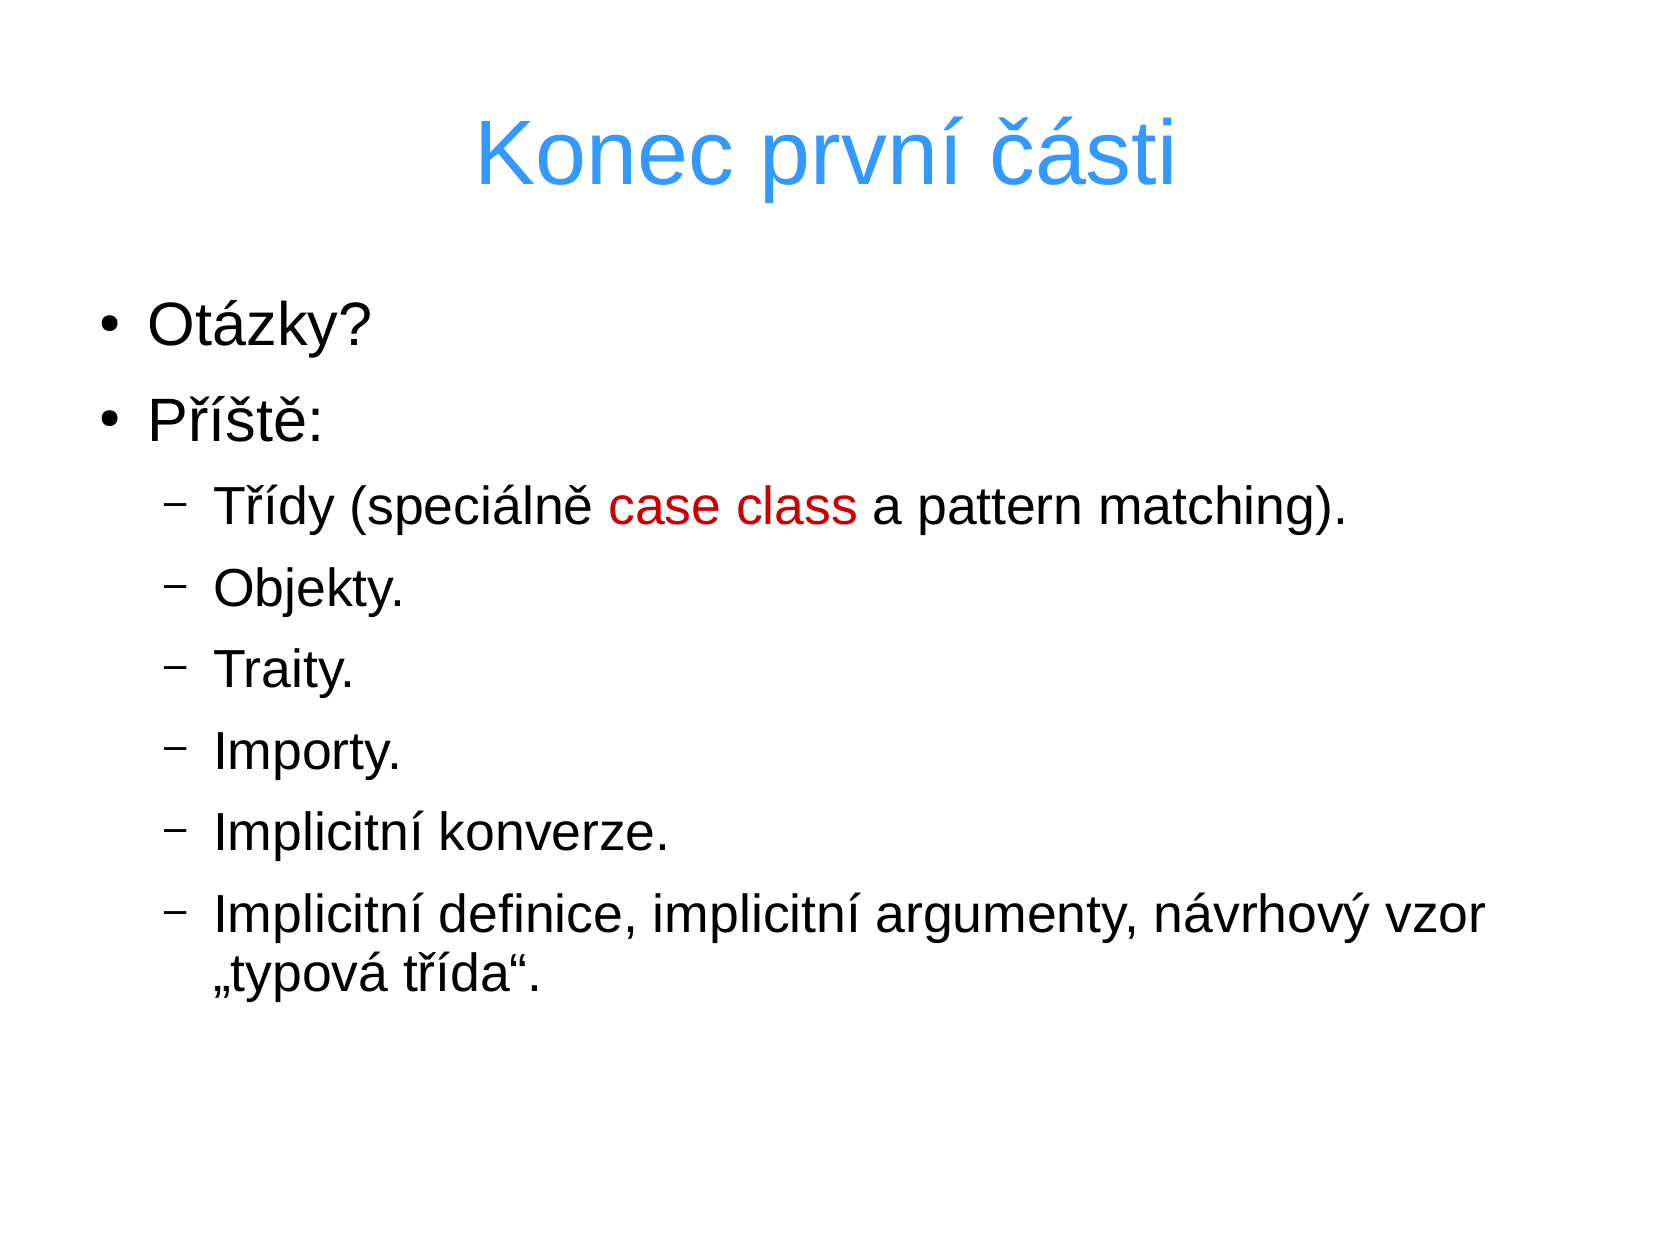

# Konec první části
Otázky?
Příště:
Třídy (speciálně case class a pattern matching).
Objekty.
Traity.
Importy.
Implicitní konverze.
Implicitní definice, implicitní argumenty, návrhový vzor „typová třída“.